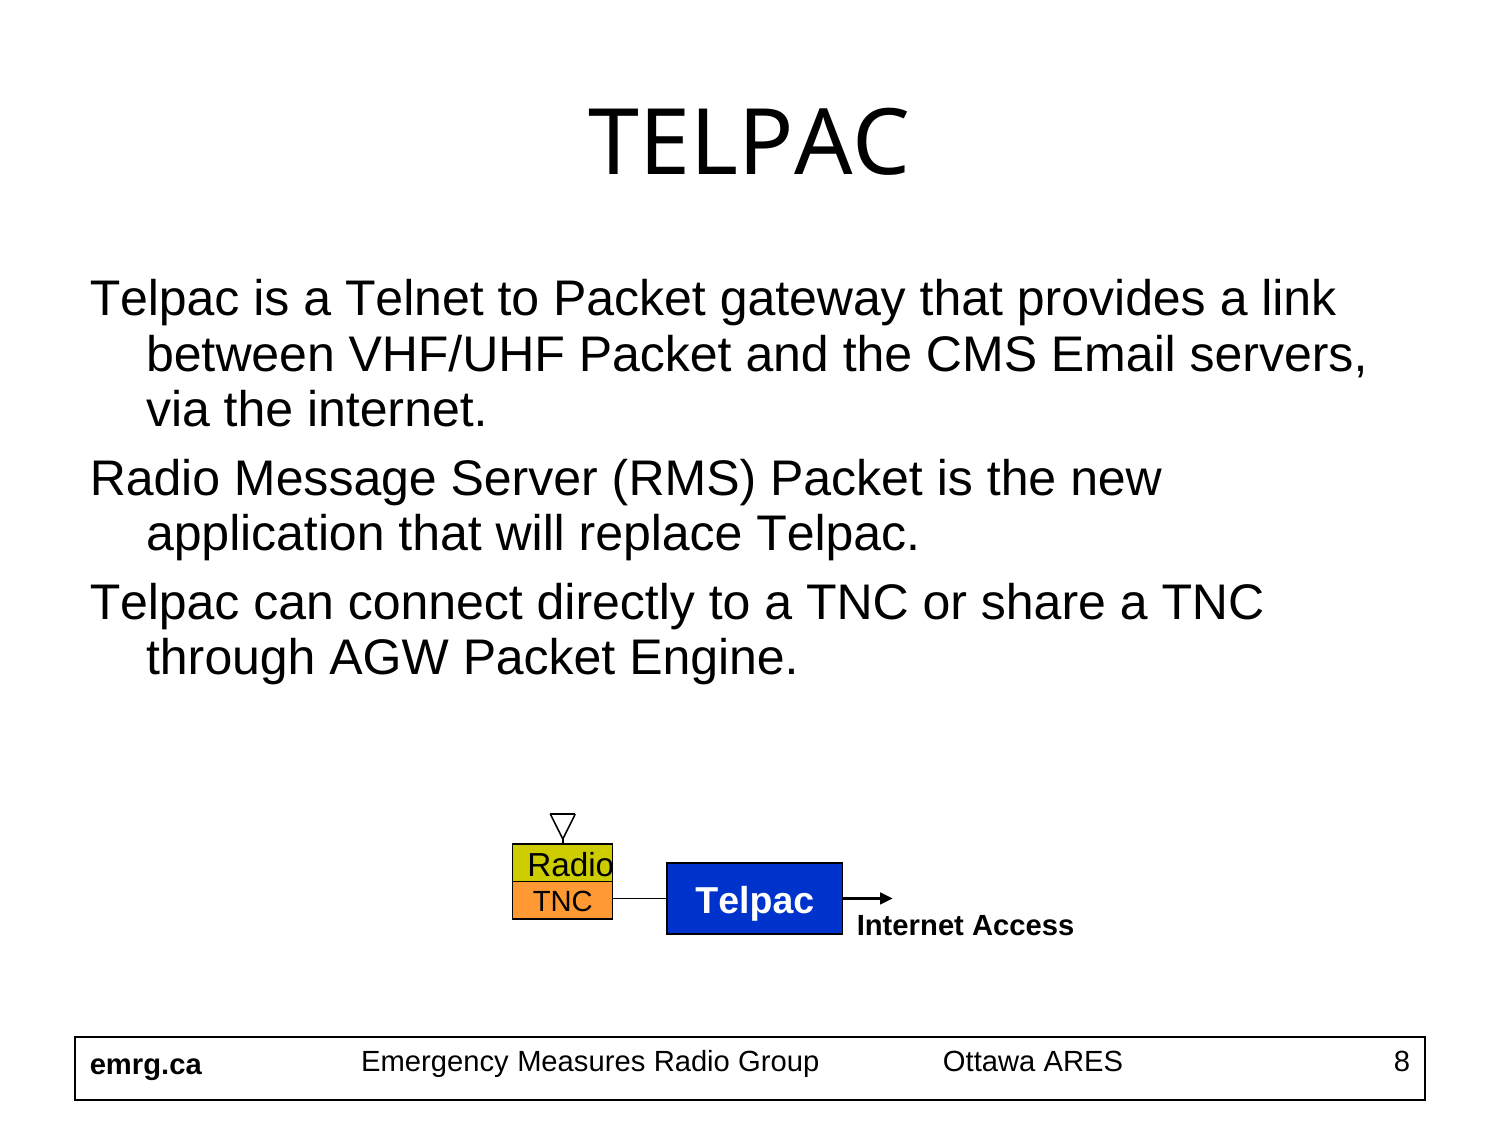

# TELPAC
Telpac is a Telnet to Packet gateway that provides a link between VHF/UHF Packet and the CMS Email servers, via the internet.
Radio Message Server (RMS) Packet is the new application that will replace Telpac.
Telpac can connect directly to a TNC or share a TNC through AGW Packet Engine.
Radio
TNC
Telpac
Internet Access
Emergency Measures Radio Group Ottawa ARES
8